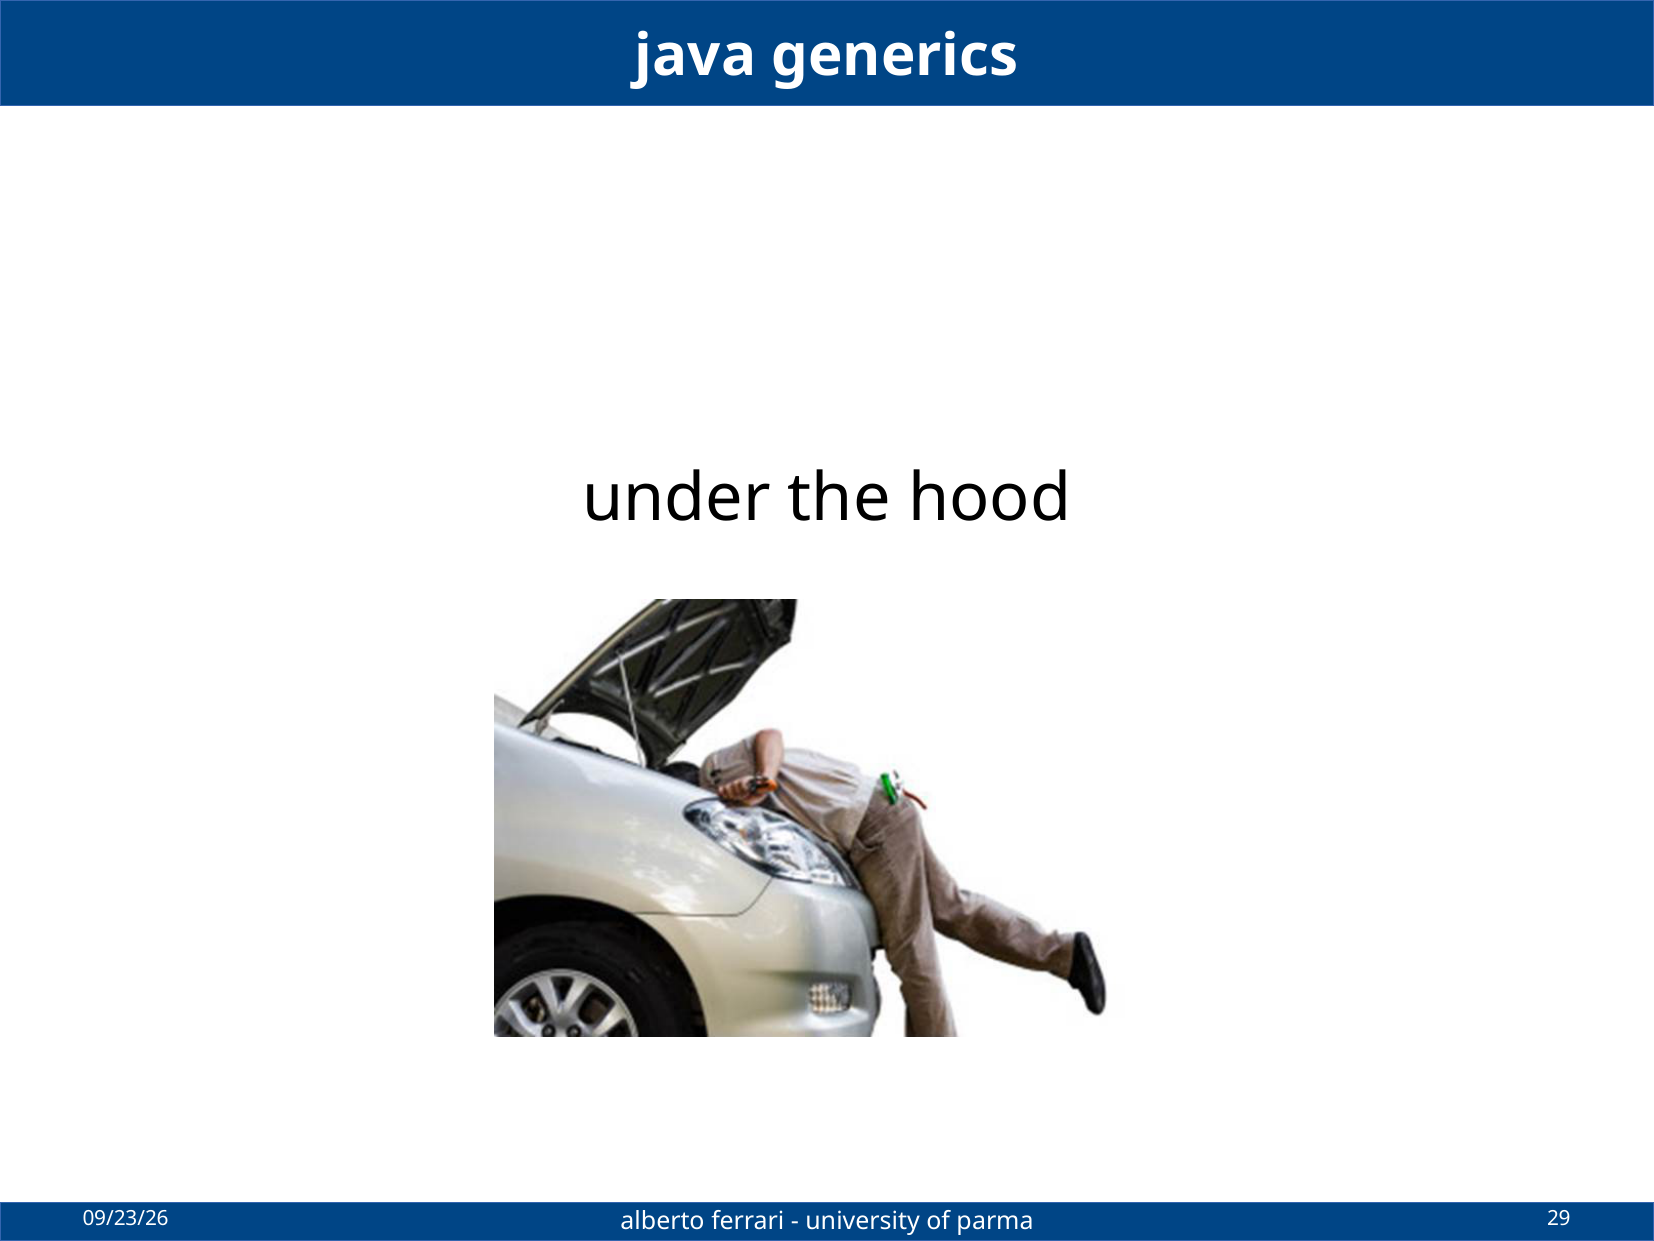

# java generics
under the hood
alberto ferrari - university of parma
29